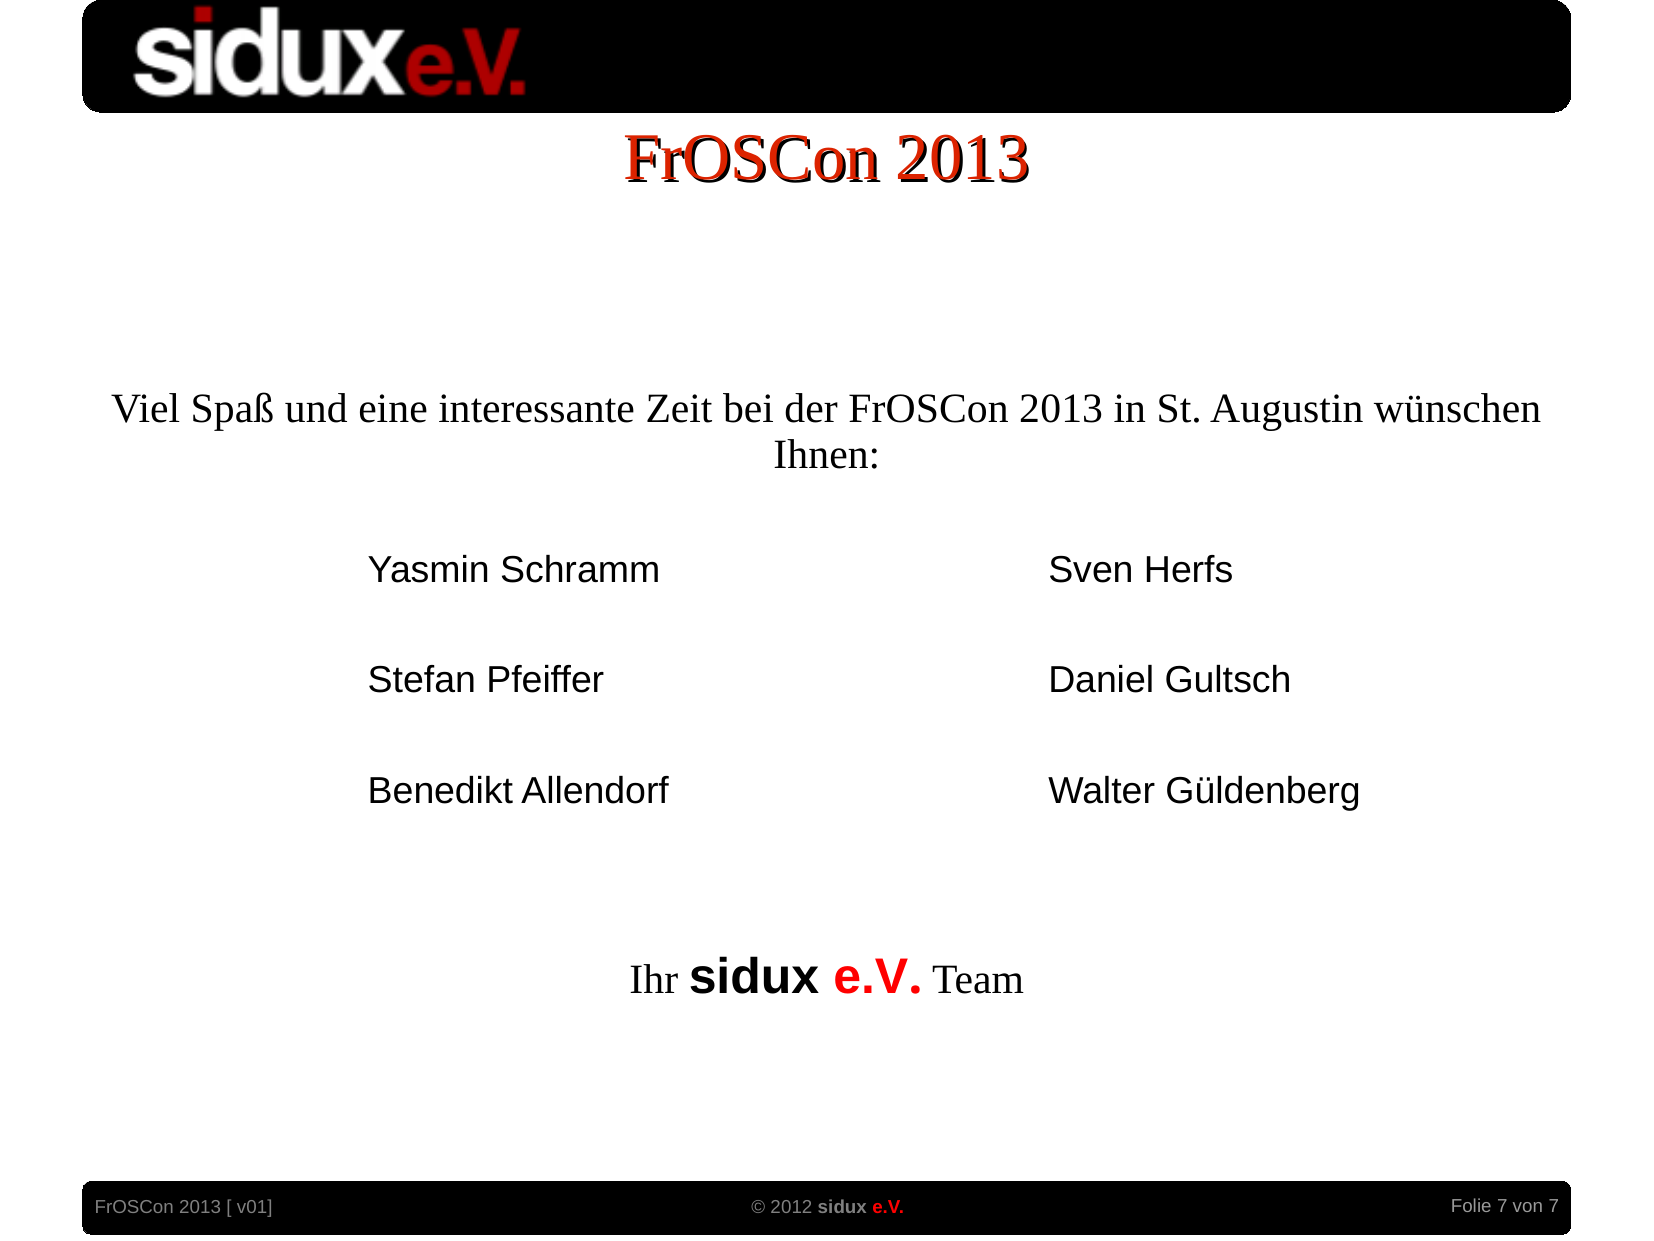

FrOSCon 2013
Viel Spaß und eine interessante Zeit bei der FrOSCon 2013 in St. Augustin wünschen Ihnen:
Ihr sidux e.V. Team
| | Yasmin Schramm | | Sven Herfs | |
| --- | --- | --- | --- | --- |
| | | | | |
| | Stefan Pfeiffer | | Daniel Gultsch | |
| | | | | |
| | Benedikt Allendorf | | Walter Güldenberg | |